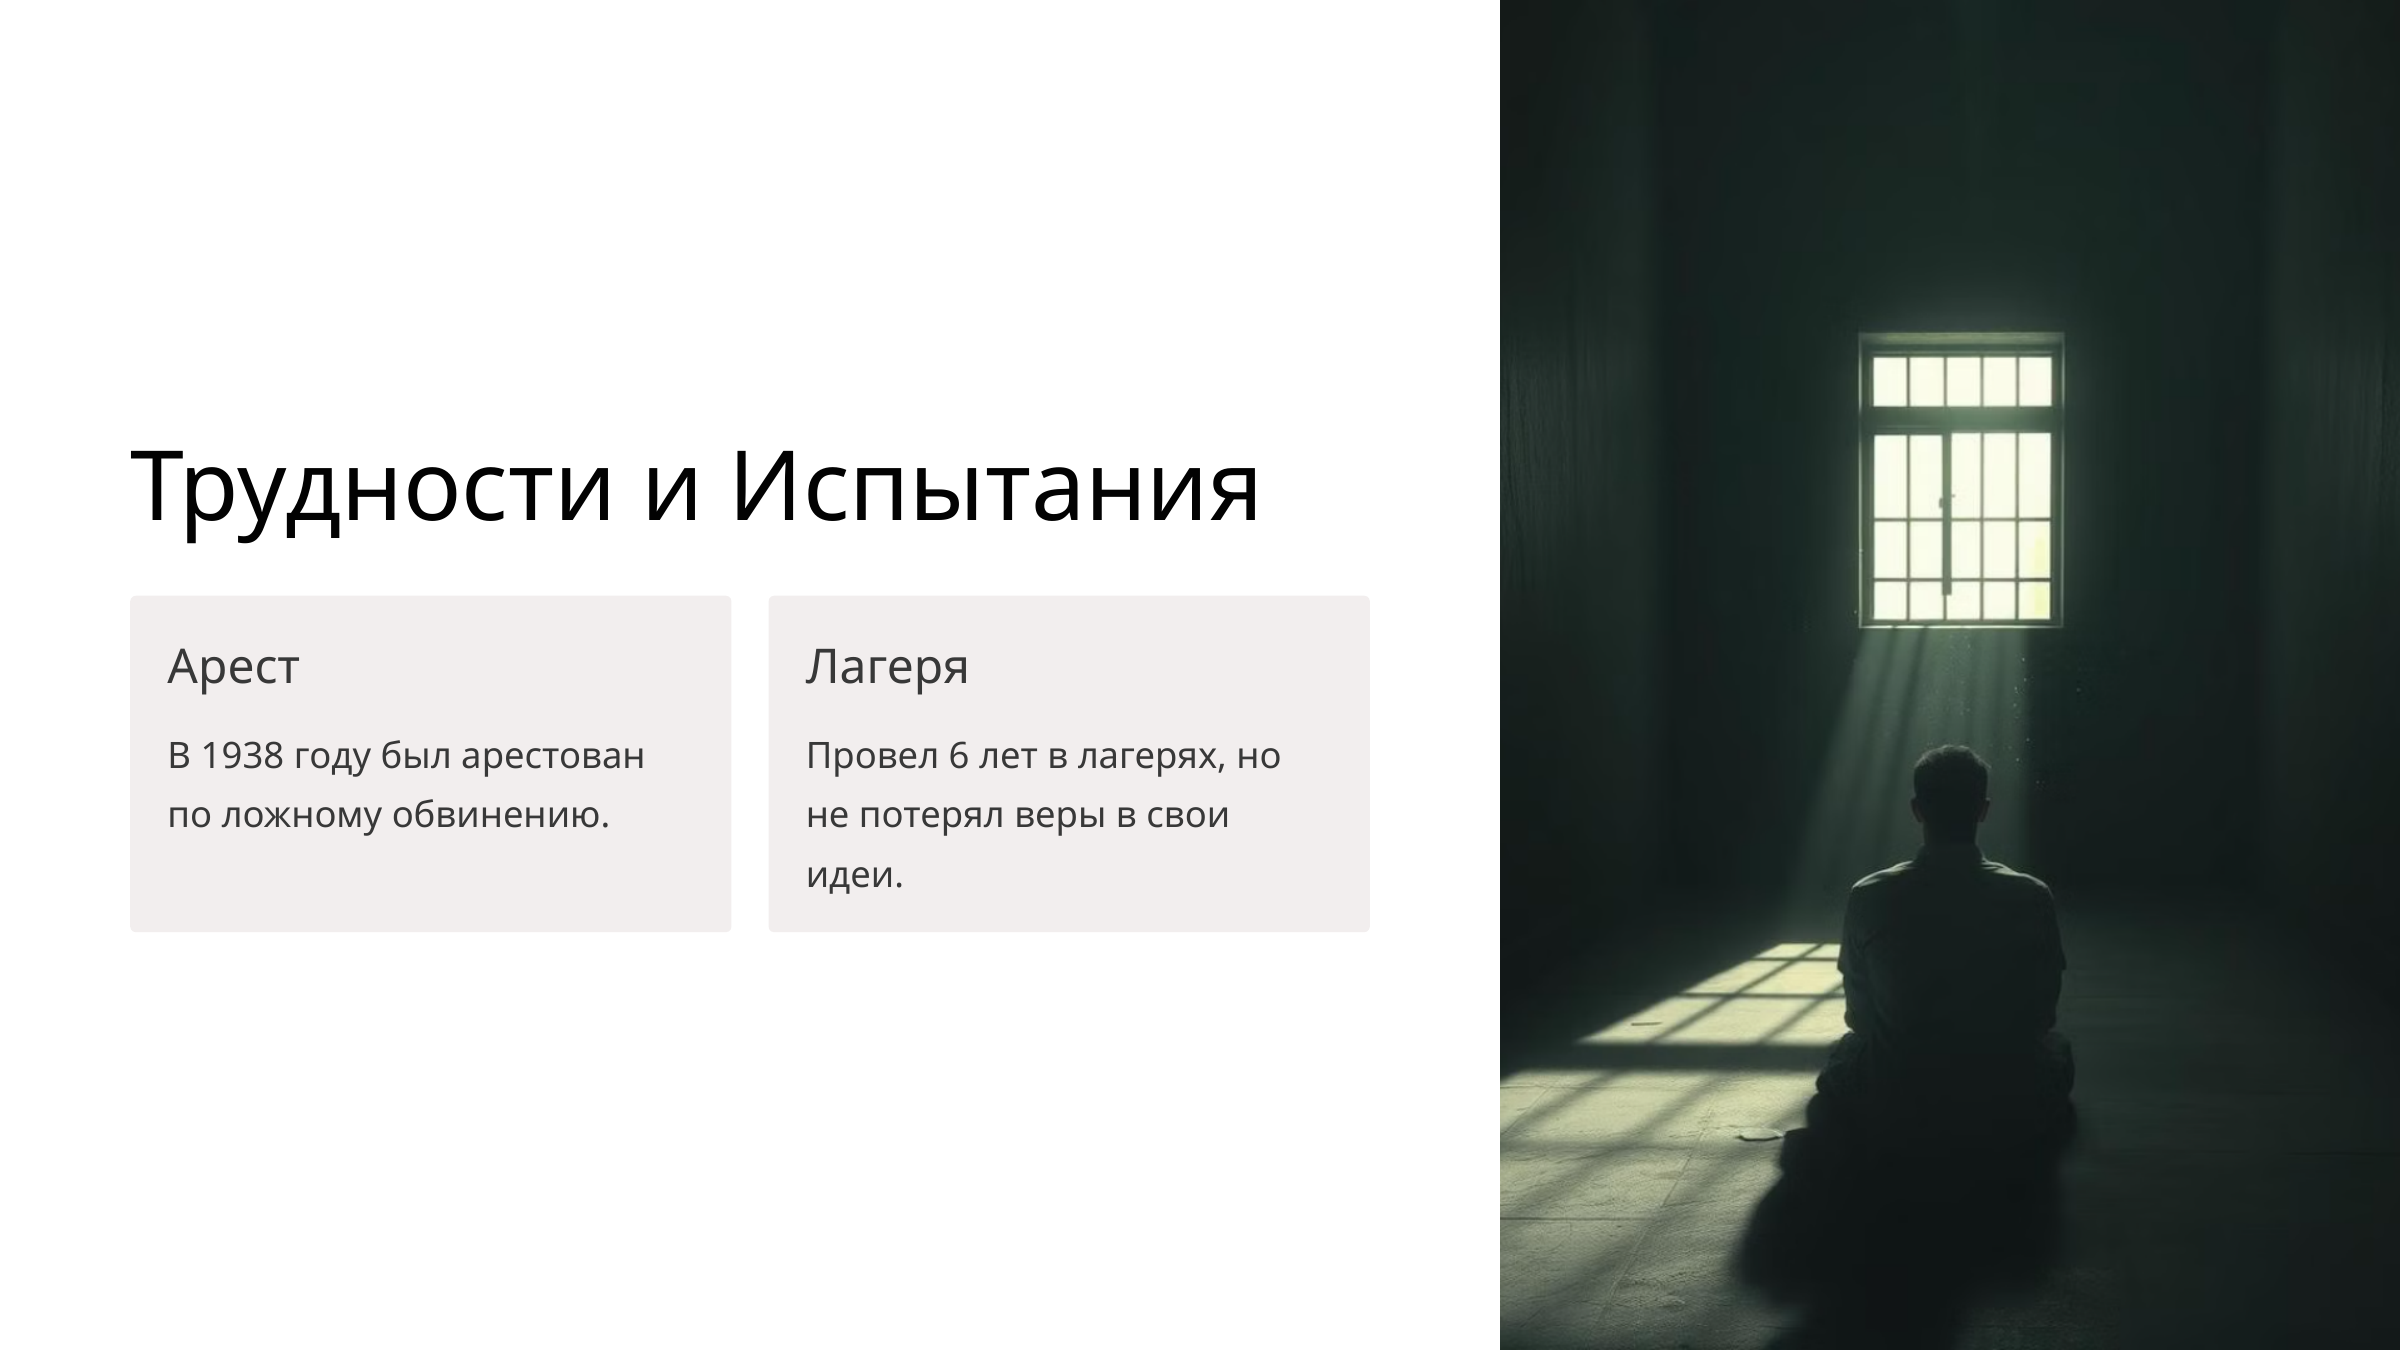

Трудности и Испытания
Арест
Лагеря
В 1938 году был арестован по ложному обвинению.
Провел 6 лет в лагерях, но не потерял веры в свои идеи.